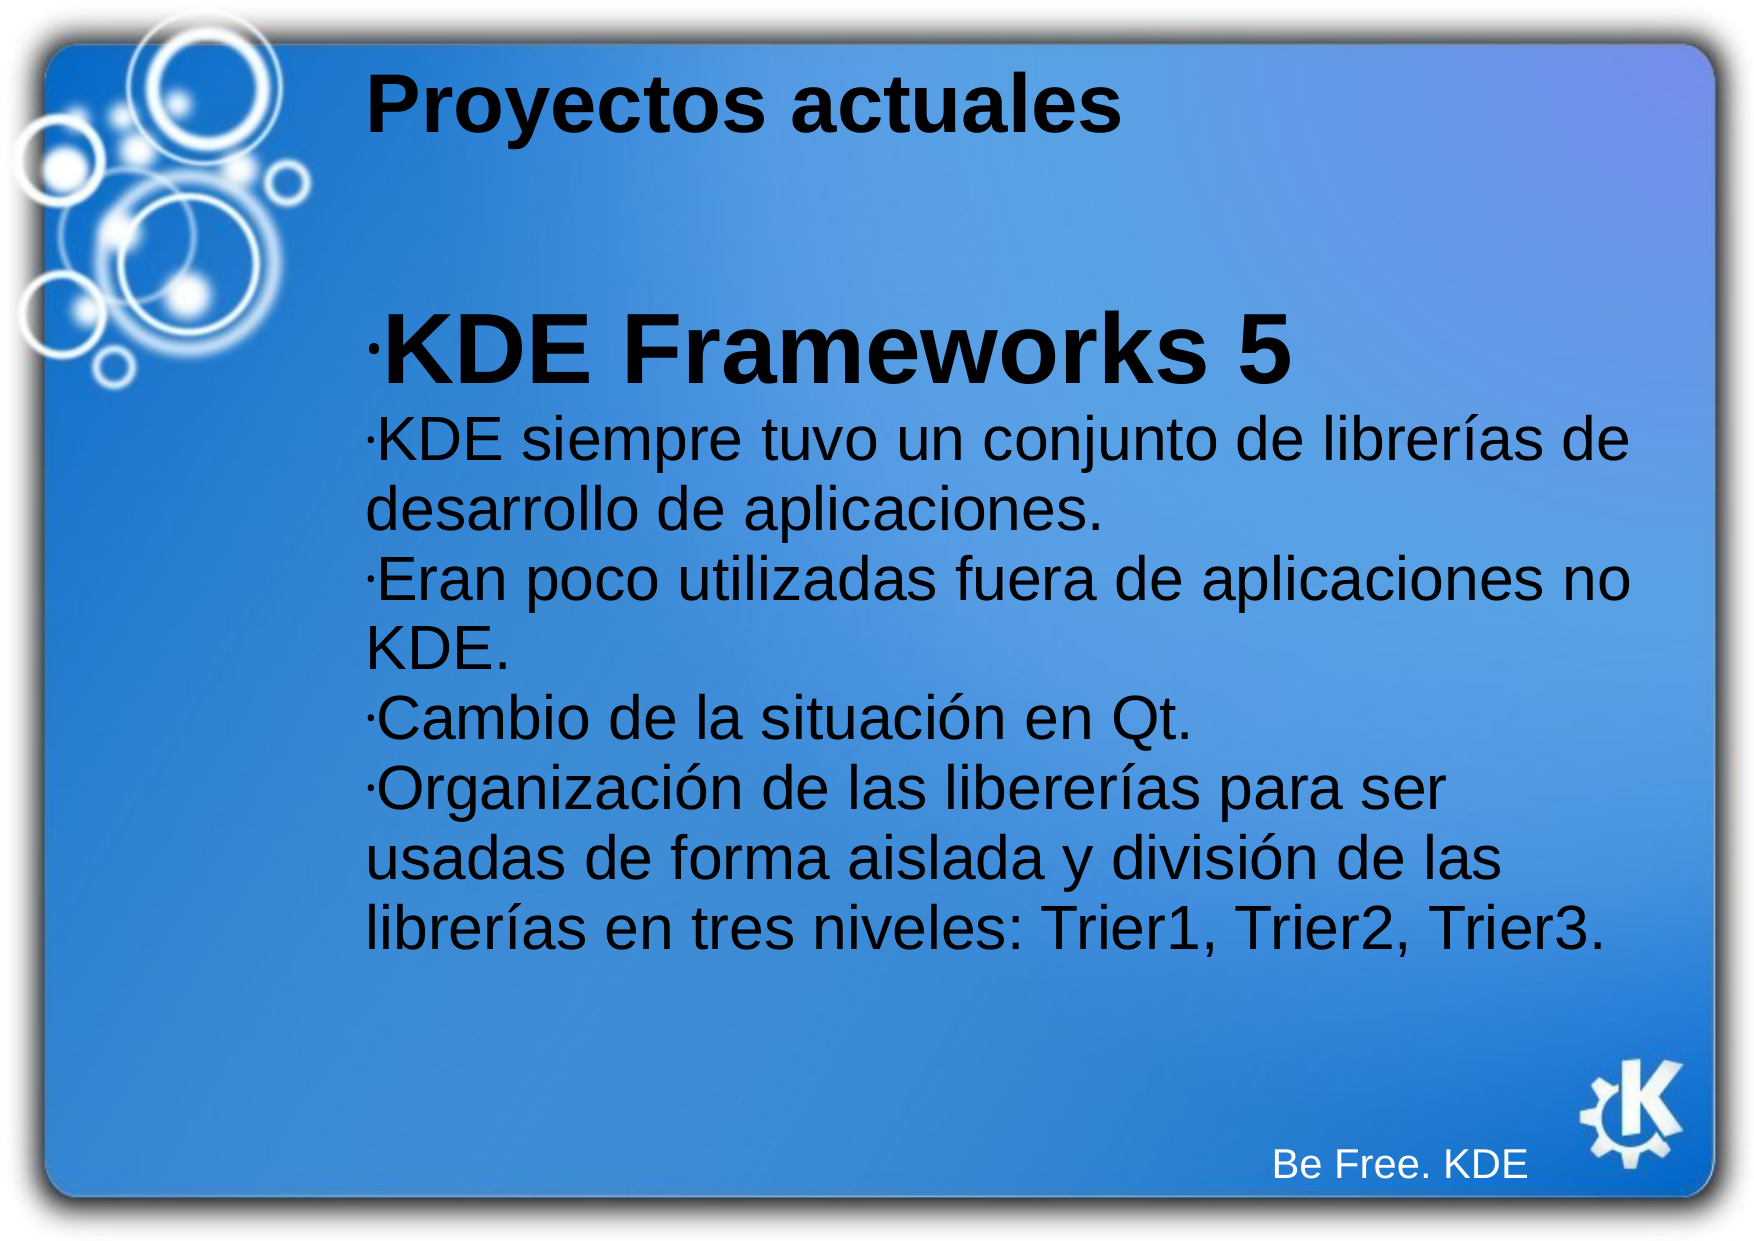

Proyectos actuales
KDE Frameworks 5
KDE siempre tuvo un conjunto de librerías de desarrollo de aplicaciones.
Eran poco utilizadas fuera de aplicaciones no KDE.
Cambio de la situación en Qt.
Organización de las libererías para ser usadas de forma aislada y división de las librerías en tres niveles: Trier1, Trier2, Trier3.